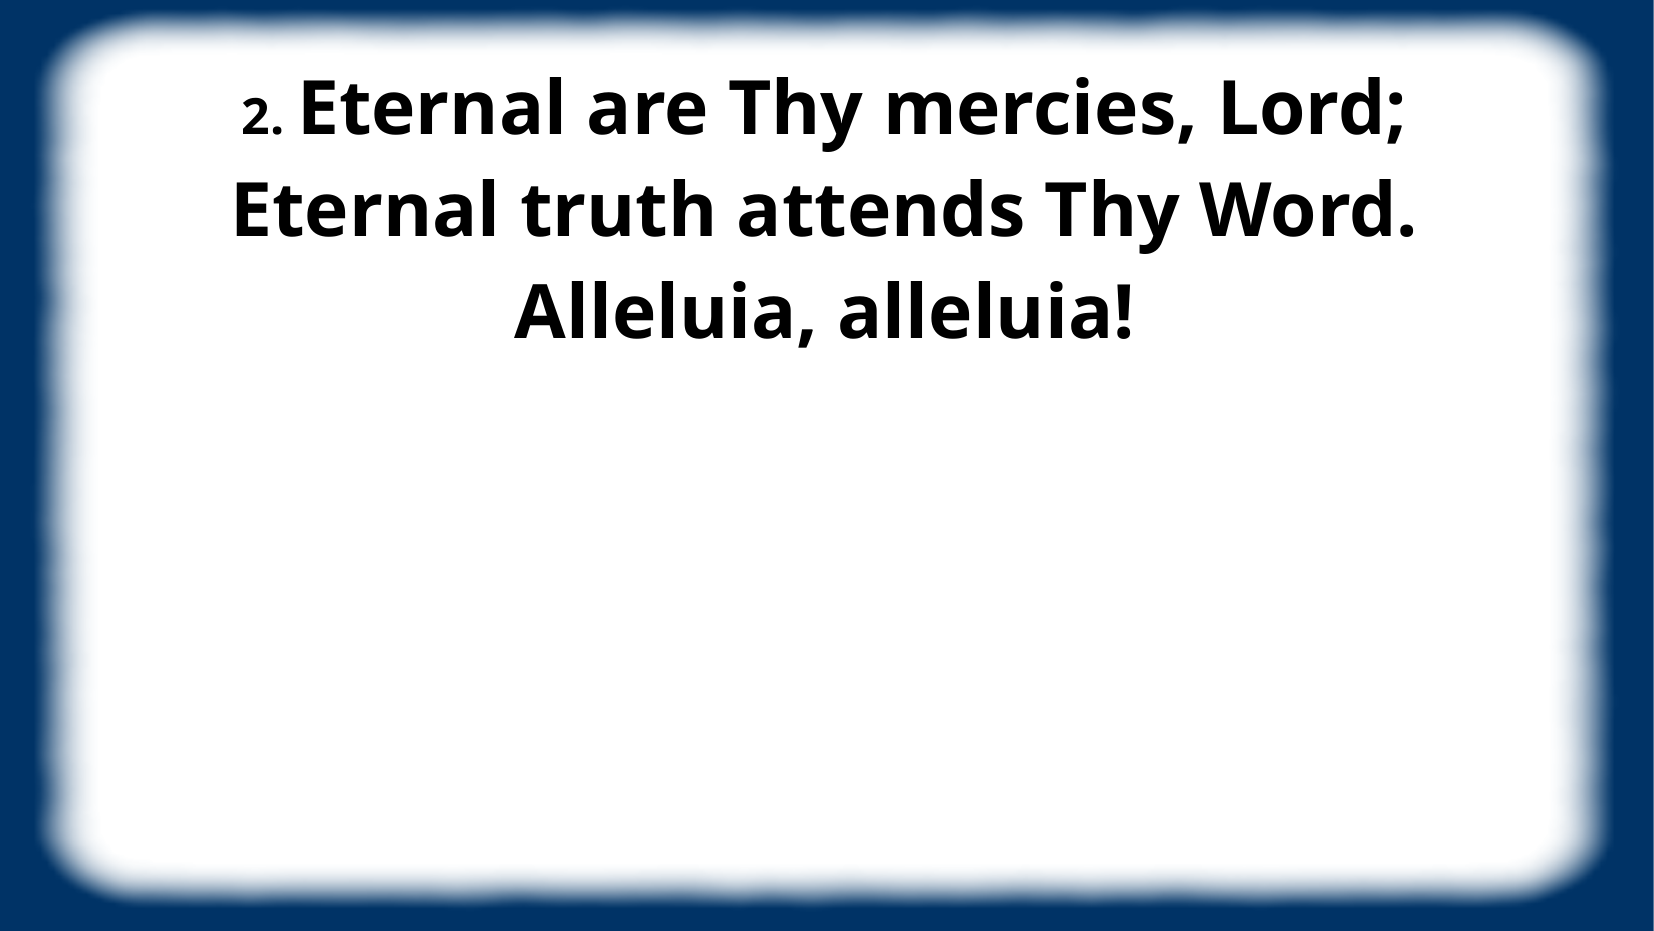

2. Eternal are Thy mercies, Lord;
Eternal truth attends Thy Word.
Alleluia, alleluia!